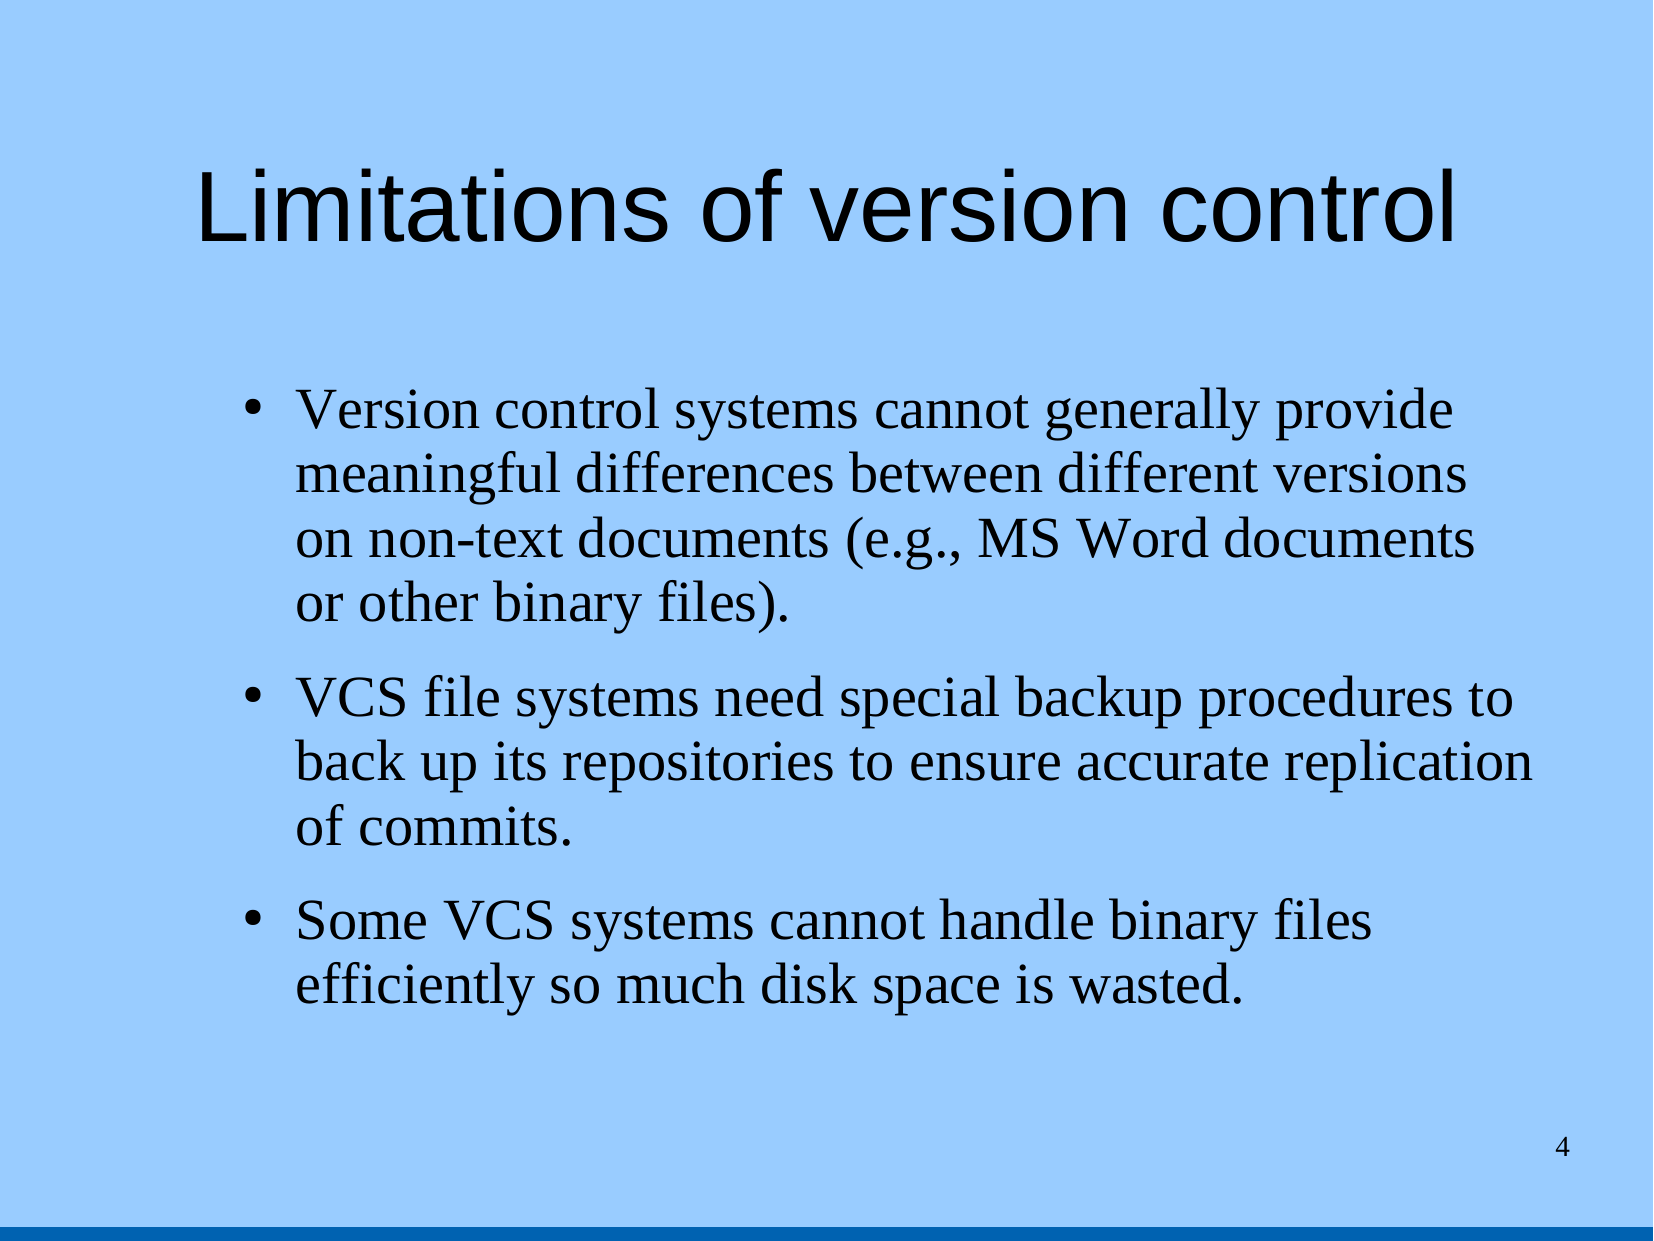

# Limitations of version control
Version control systems cannot generally provide meaningful differences between different versions on non-text documents (e.g., MS Word documents or other binary files).
VCS file systems need special backup procedures to back up its repositories to ensure accurate replication of commits.
Some VCS systems cannot handle binary files efficiently so much disk space is wasted.
4